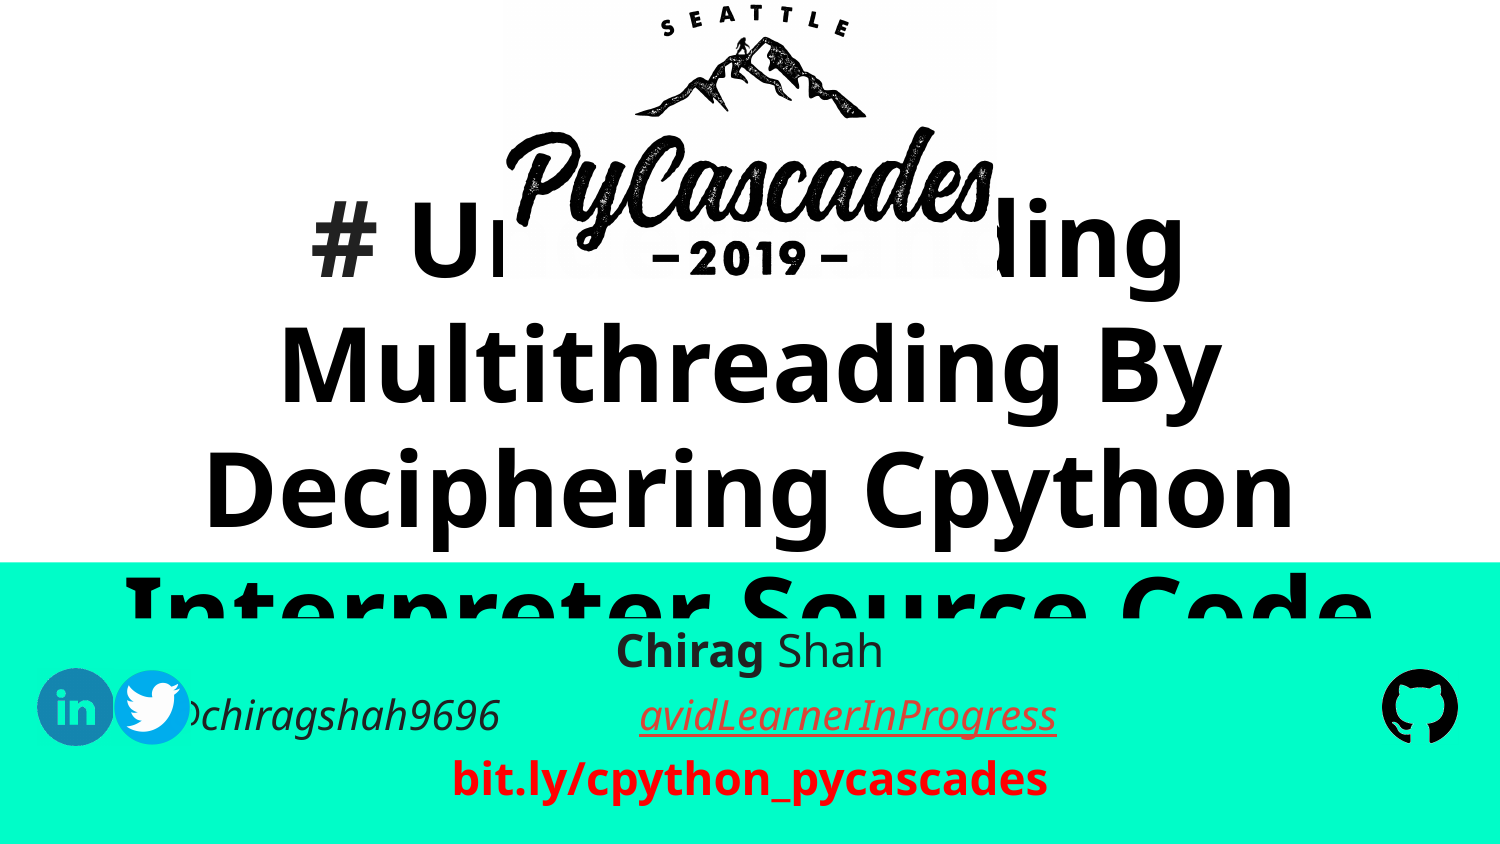

# # Understanding Multithreading By Deciphering Cpython Interpreter Source Code
Chirag Shah
 	 @chiragshah9696 	 avidLearnerInProgress
bit.ly/cpython_pycascades